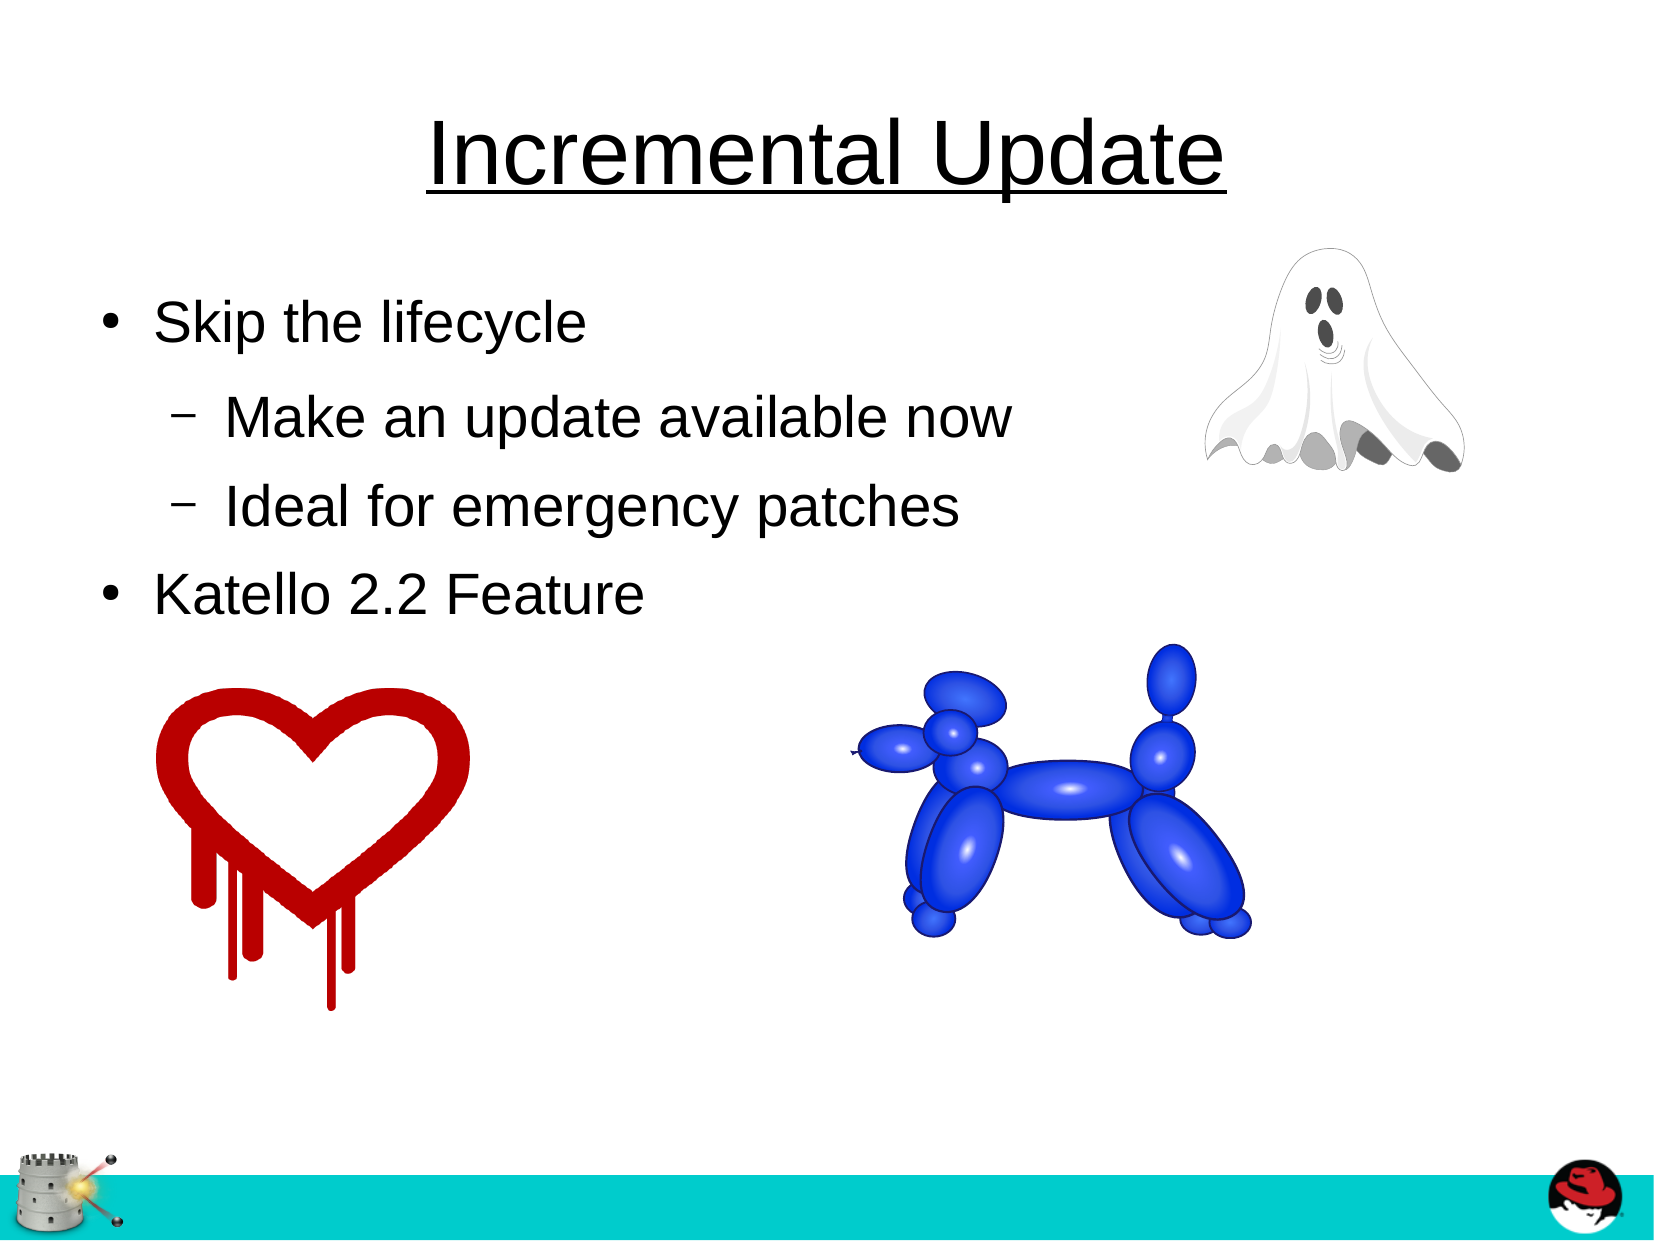

# Incremental Update
Skip the lifecycle
Make an update available now
Ideal for emergency patches
Katello 2.2 Feature